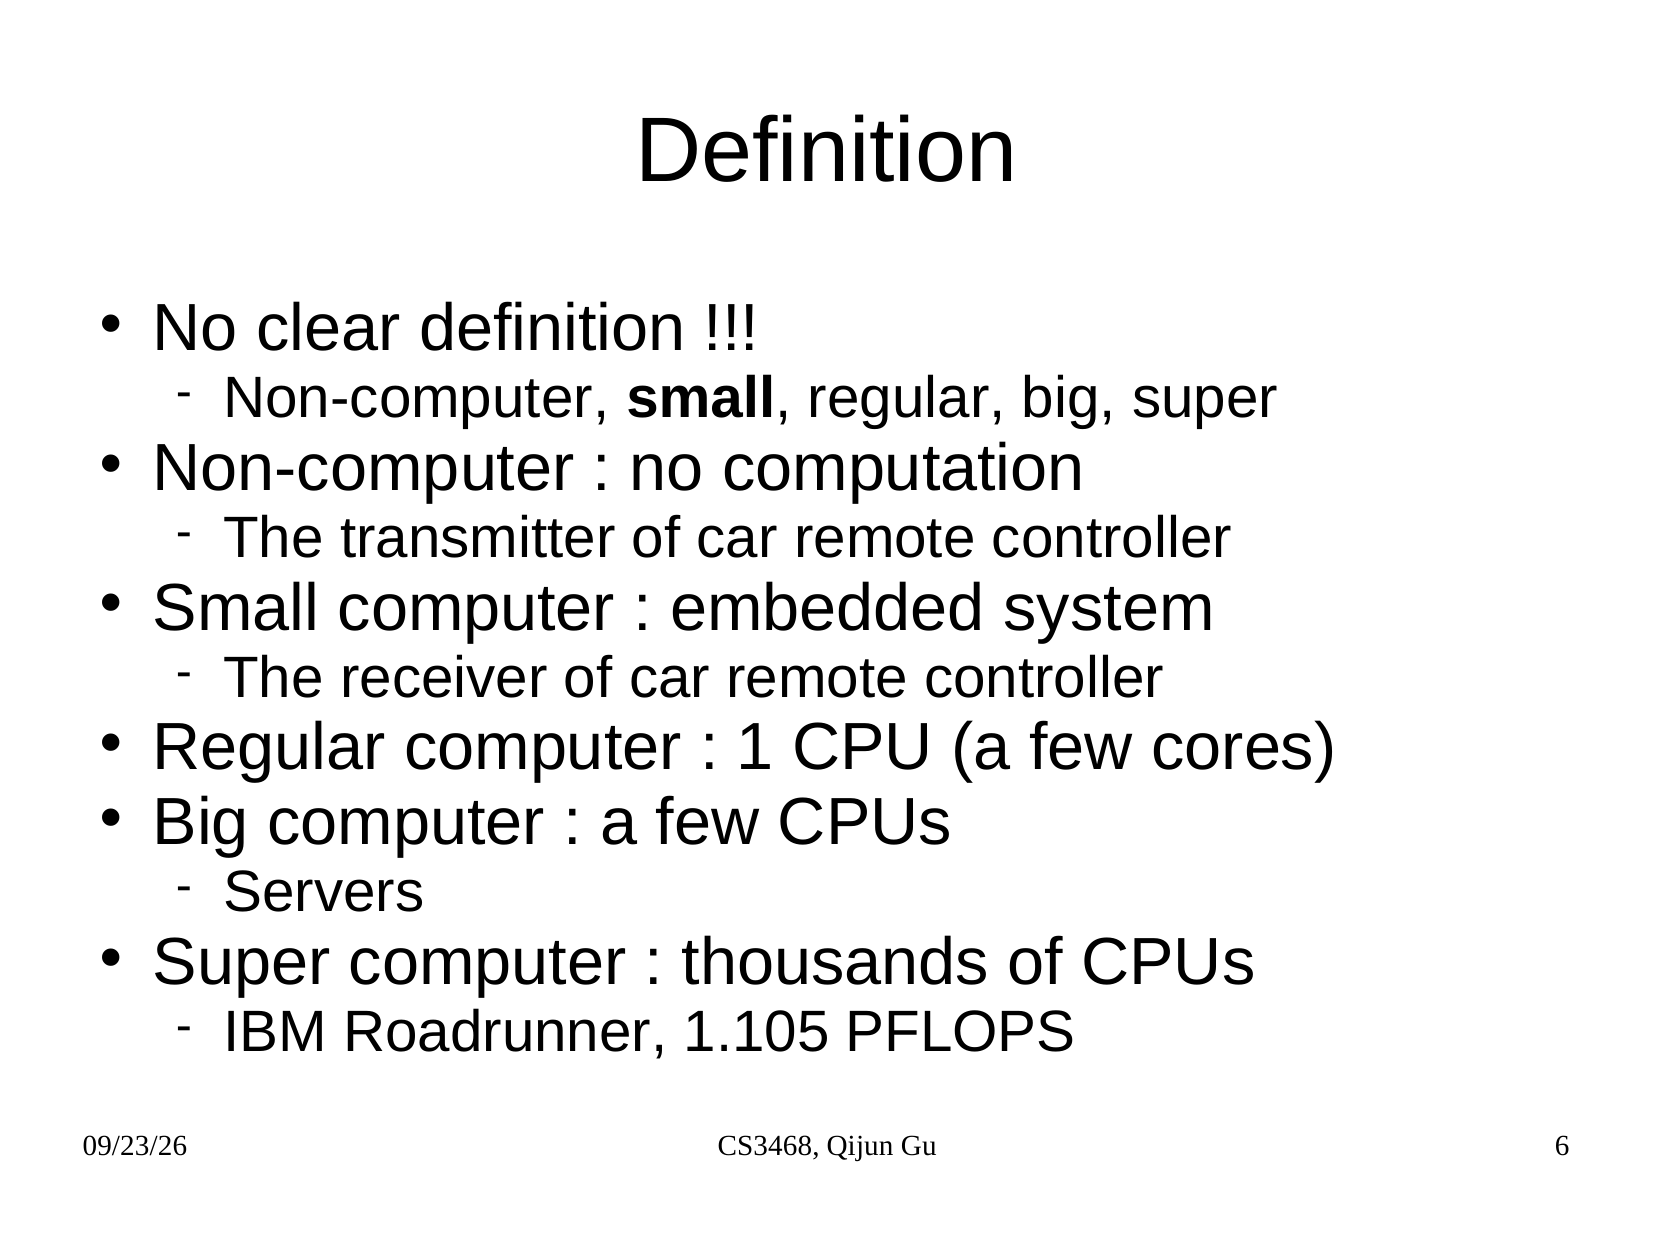

# Definition
No clear definition !!!
Non-computer, small, regular, big, super
Non-computer : no computation
The transmitter of car remote controller
Small computer : embedded system
The receiver of car remote controller
Regular computer : 1 CPU (a few cores)
Big computer : a few CPUs
Servers
Super computer : thousands of CPUs
IBM Roadrunner, 1.105 PFLOPS
CS3468, Qijun Gu
6